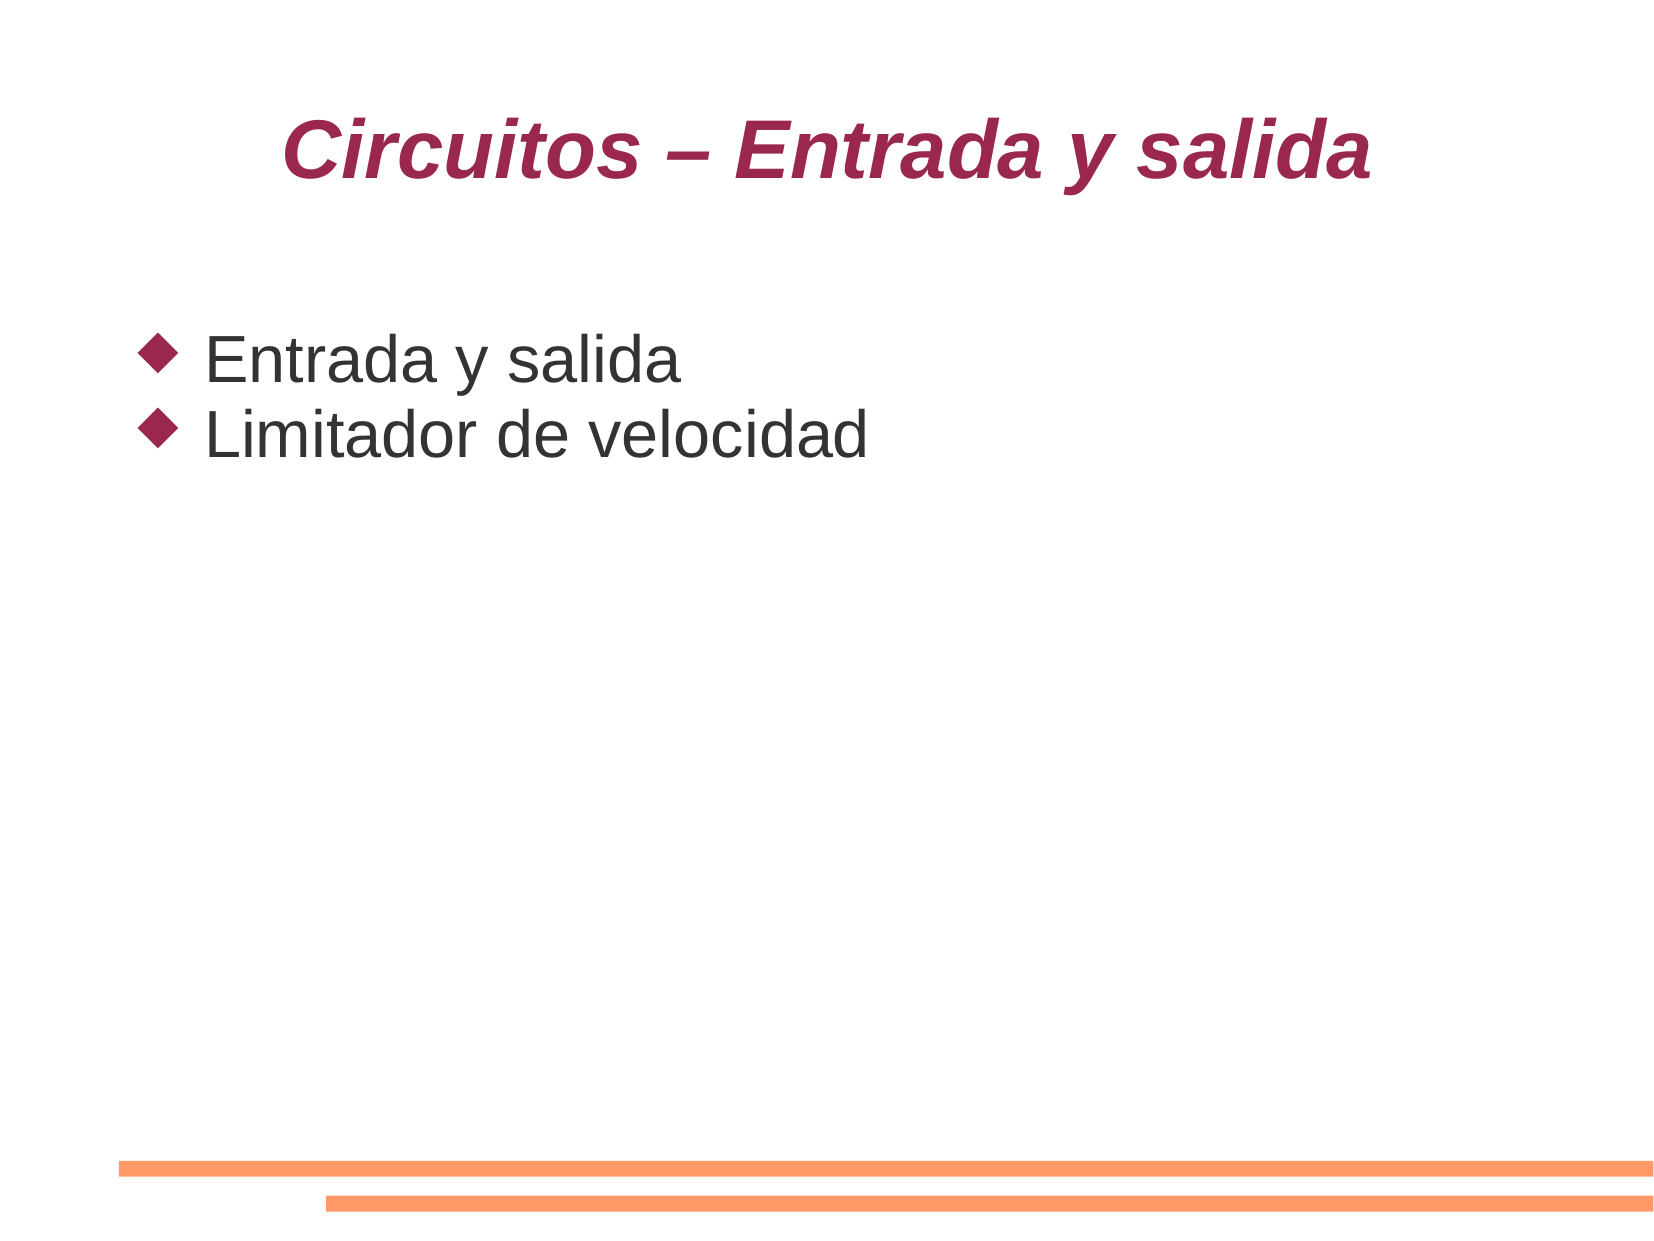

# Circuitos – Entrada y salida
Entrada y salida
Limitador de velocidad